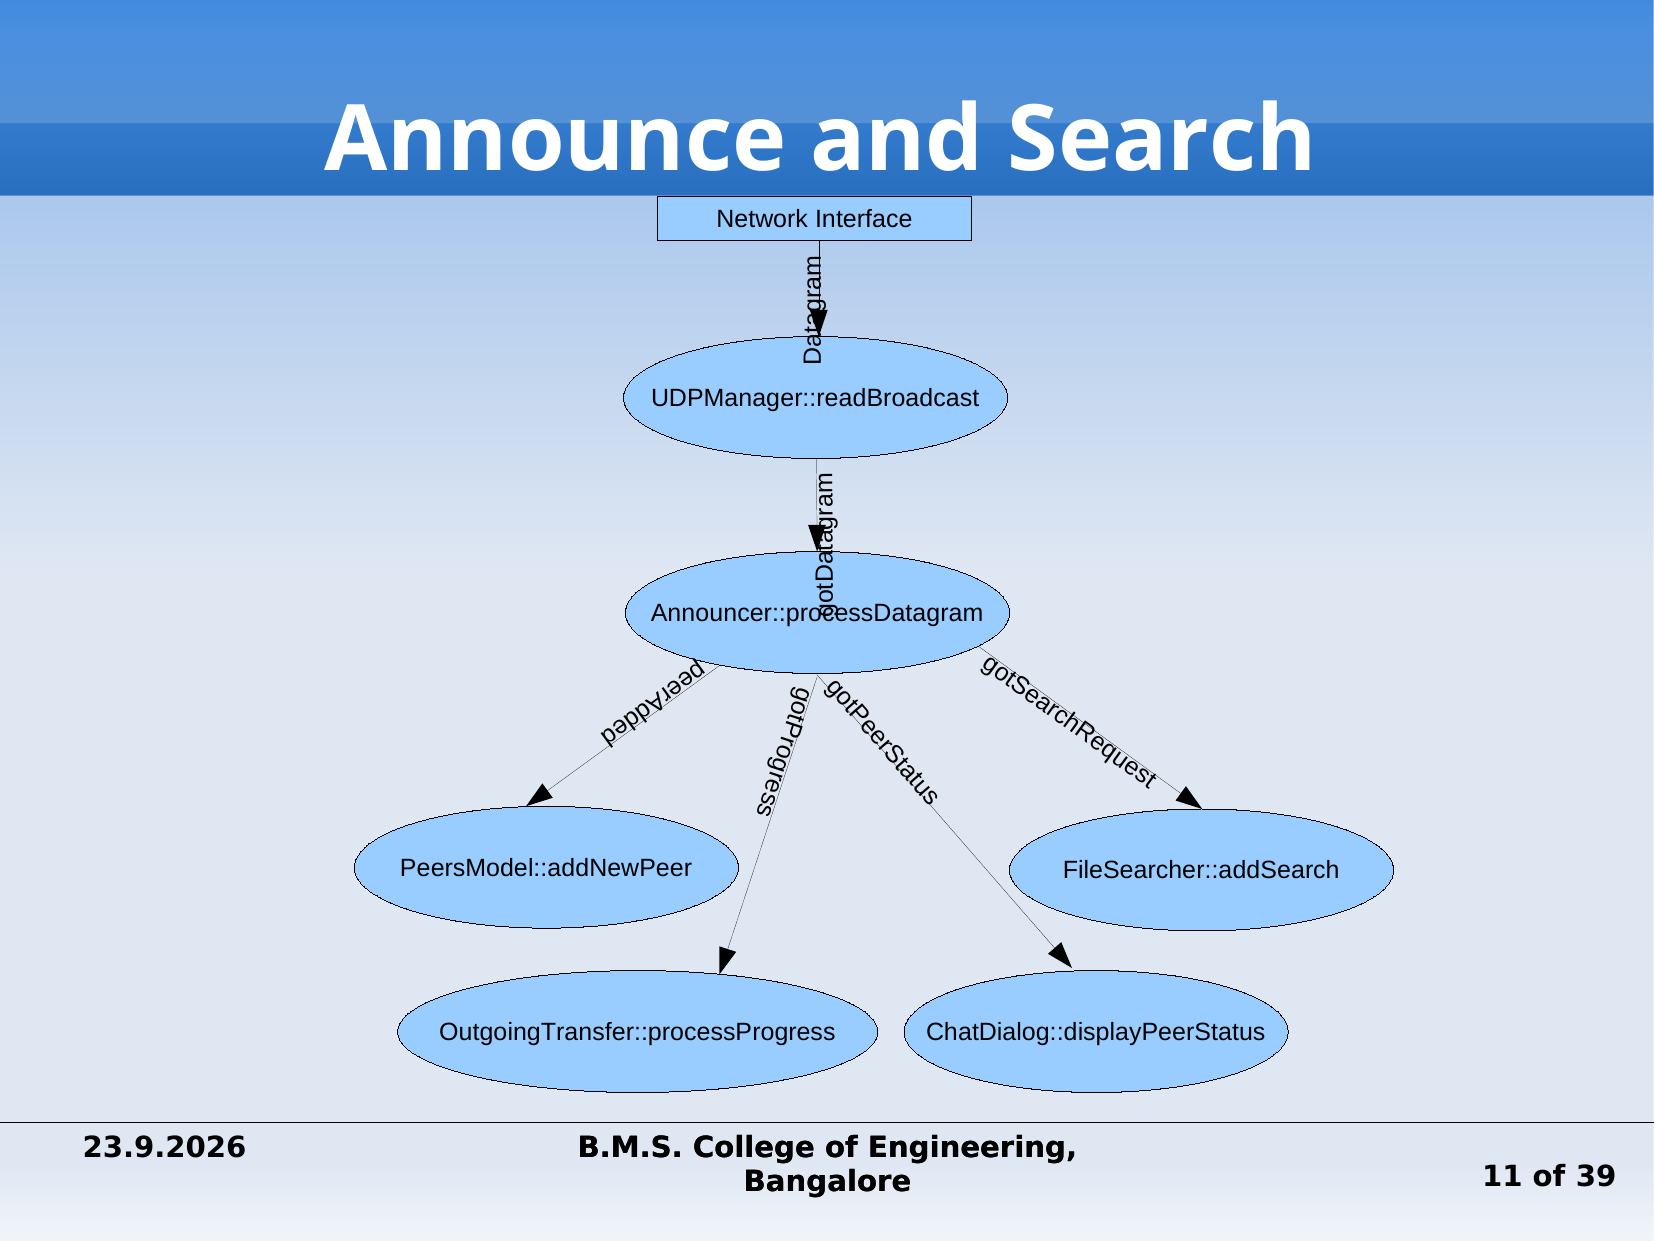

# Announce and Search
Network Interface
Datagram
UDPManager::readBroadcast
gotDatagram
Announcer::processDatagram
gotSearchRequest
peerAdded
gotPeerStatus
gotProgress
PeersModel::addNewPeer
FileSearcher::addSearch
OutgoingTransfer::processProgress
ChatDialog::displayPeerStatus